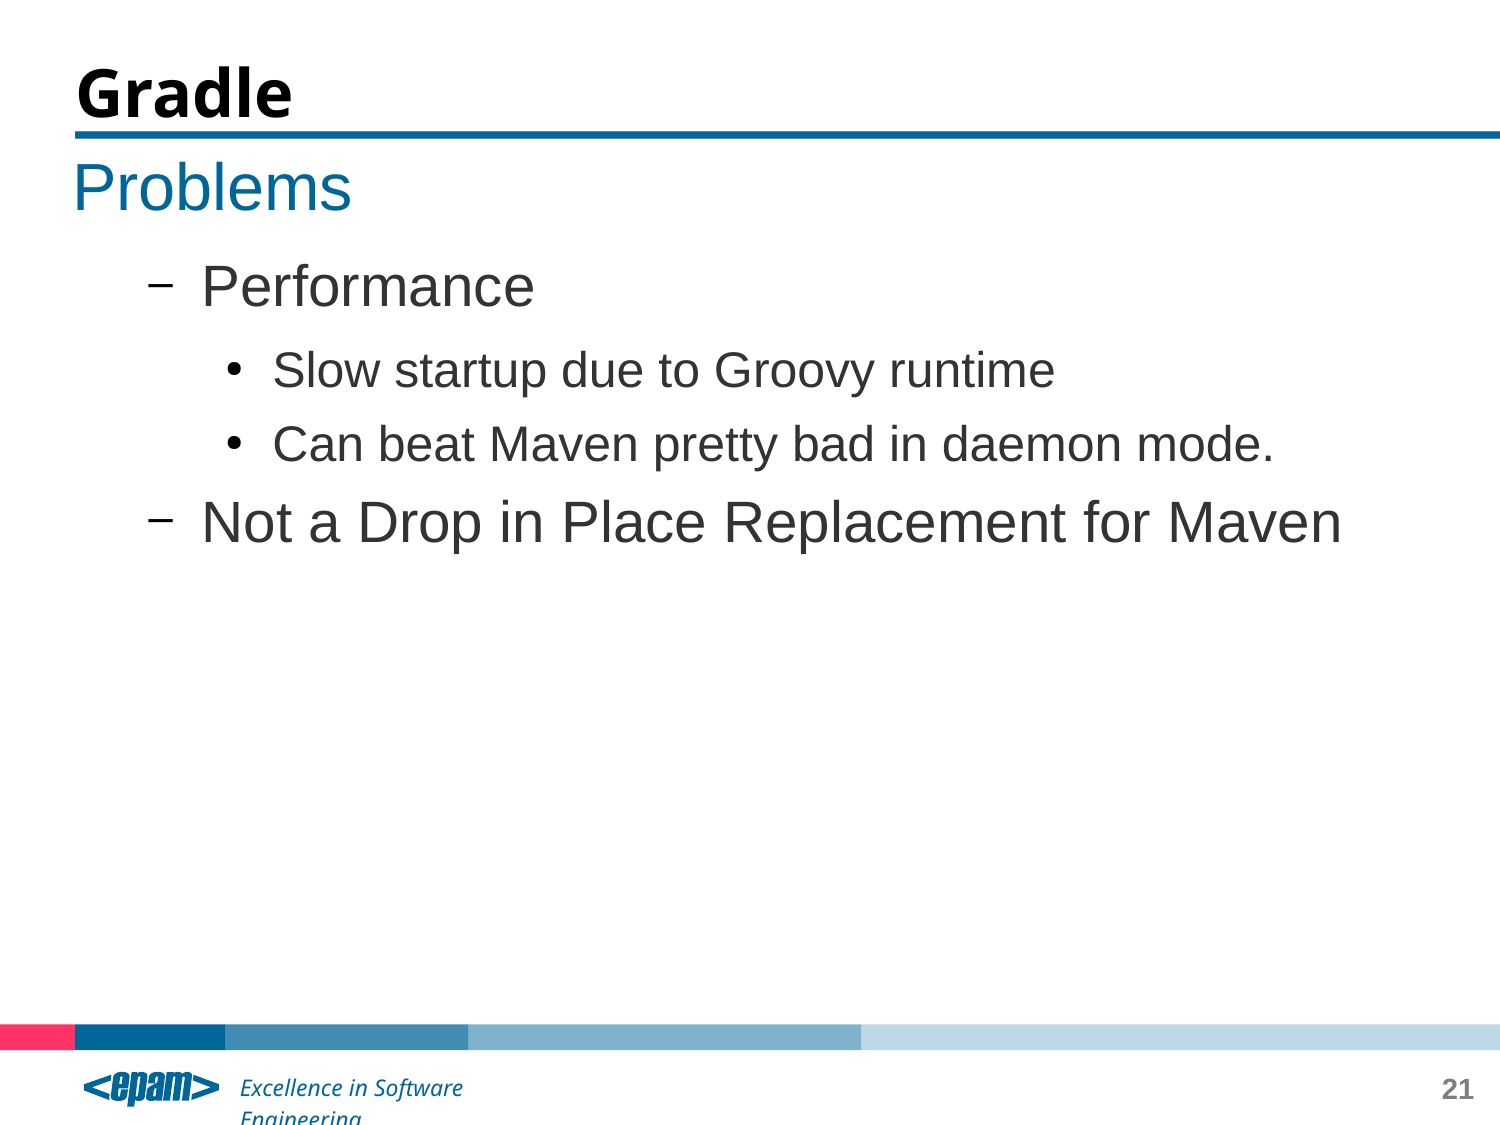

# Gradle
Problems
Performance
Slow startup due to Groovy runtime
Can beat Maven pretty bad in daemon mode.
Not a Drop in Place Replacement for Maven